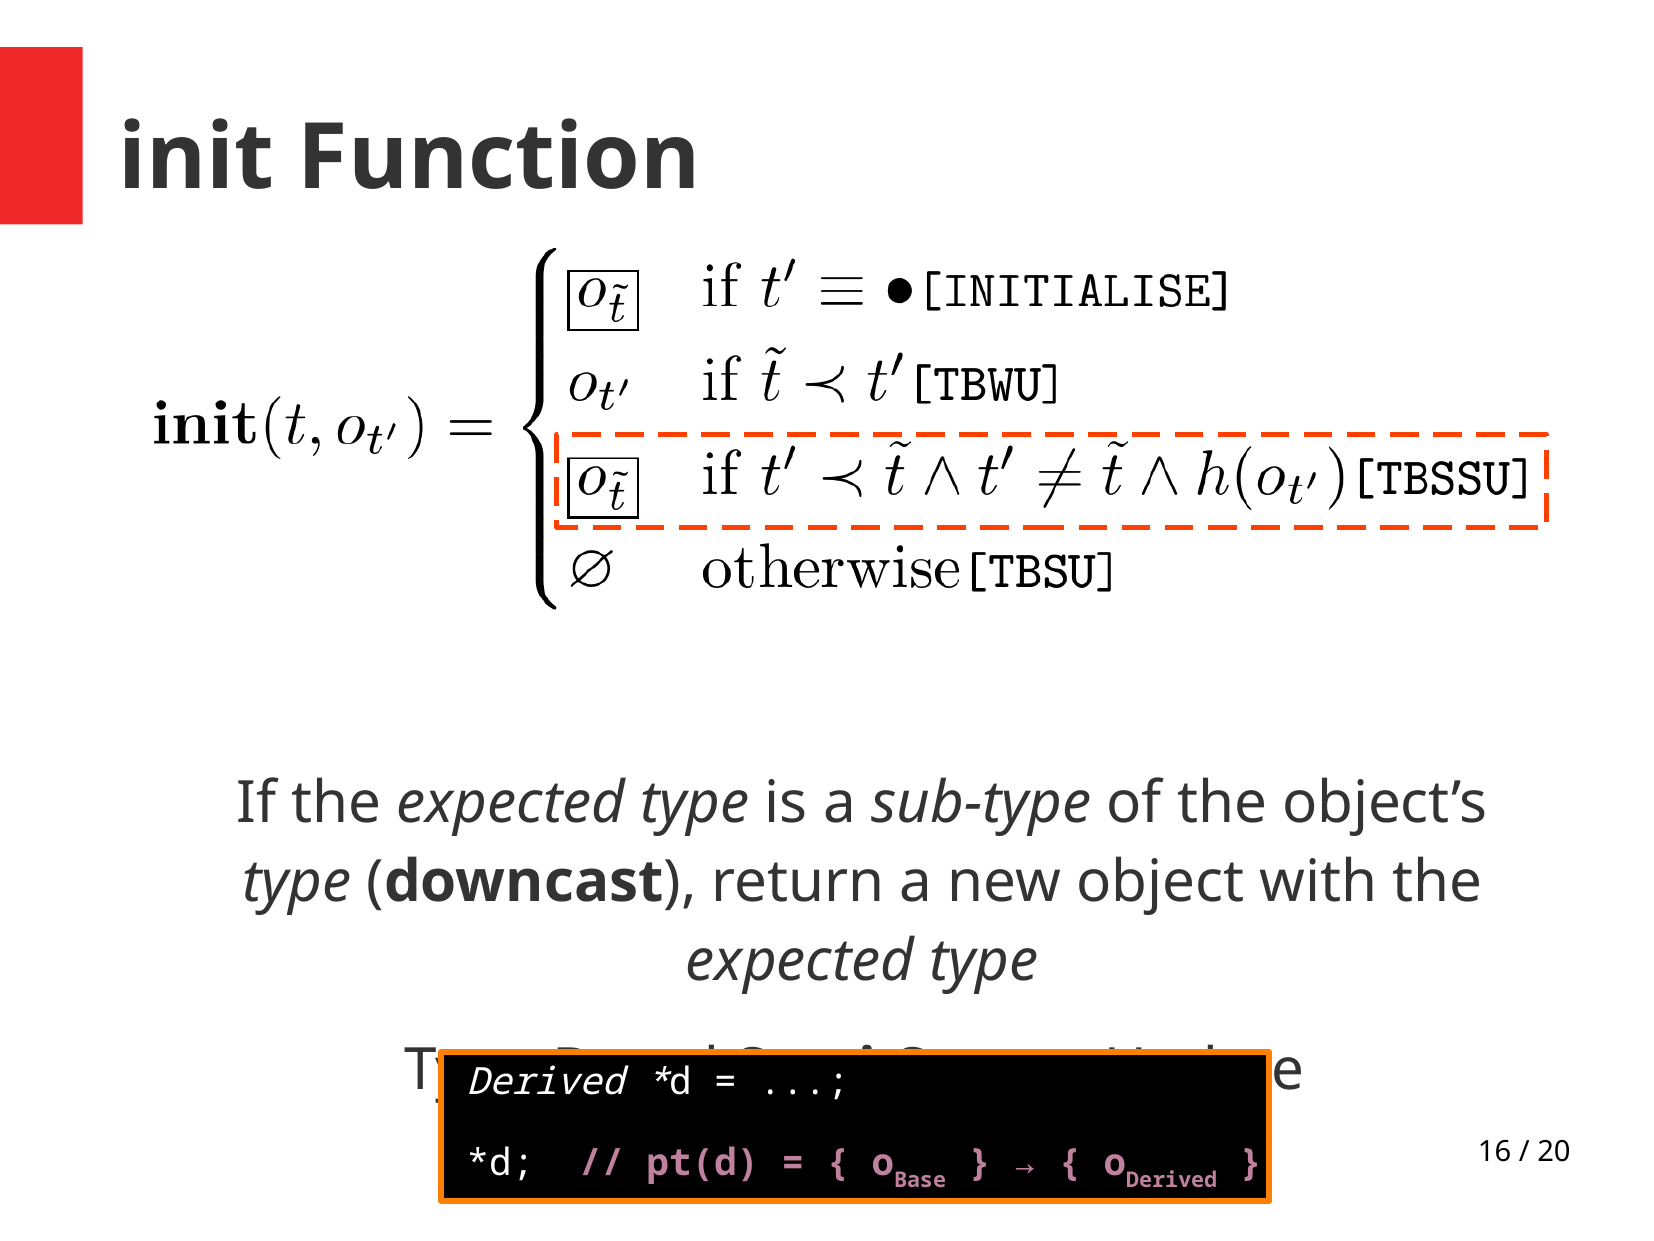

# init Function
If the expected type is a sub-type of the object’s type (downcast), return a new object with the expected type
Type-Based Semi-Strong Update
 Derived *d = ...;
 *d; // pt(d) = { oBase } → { oDerived }
16